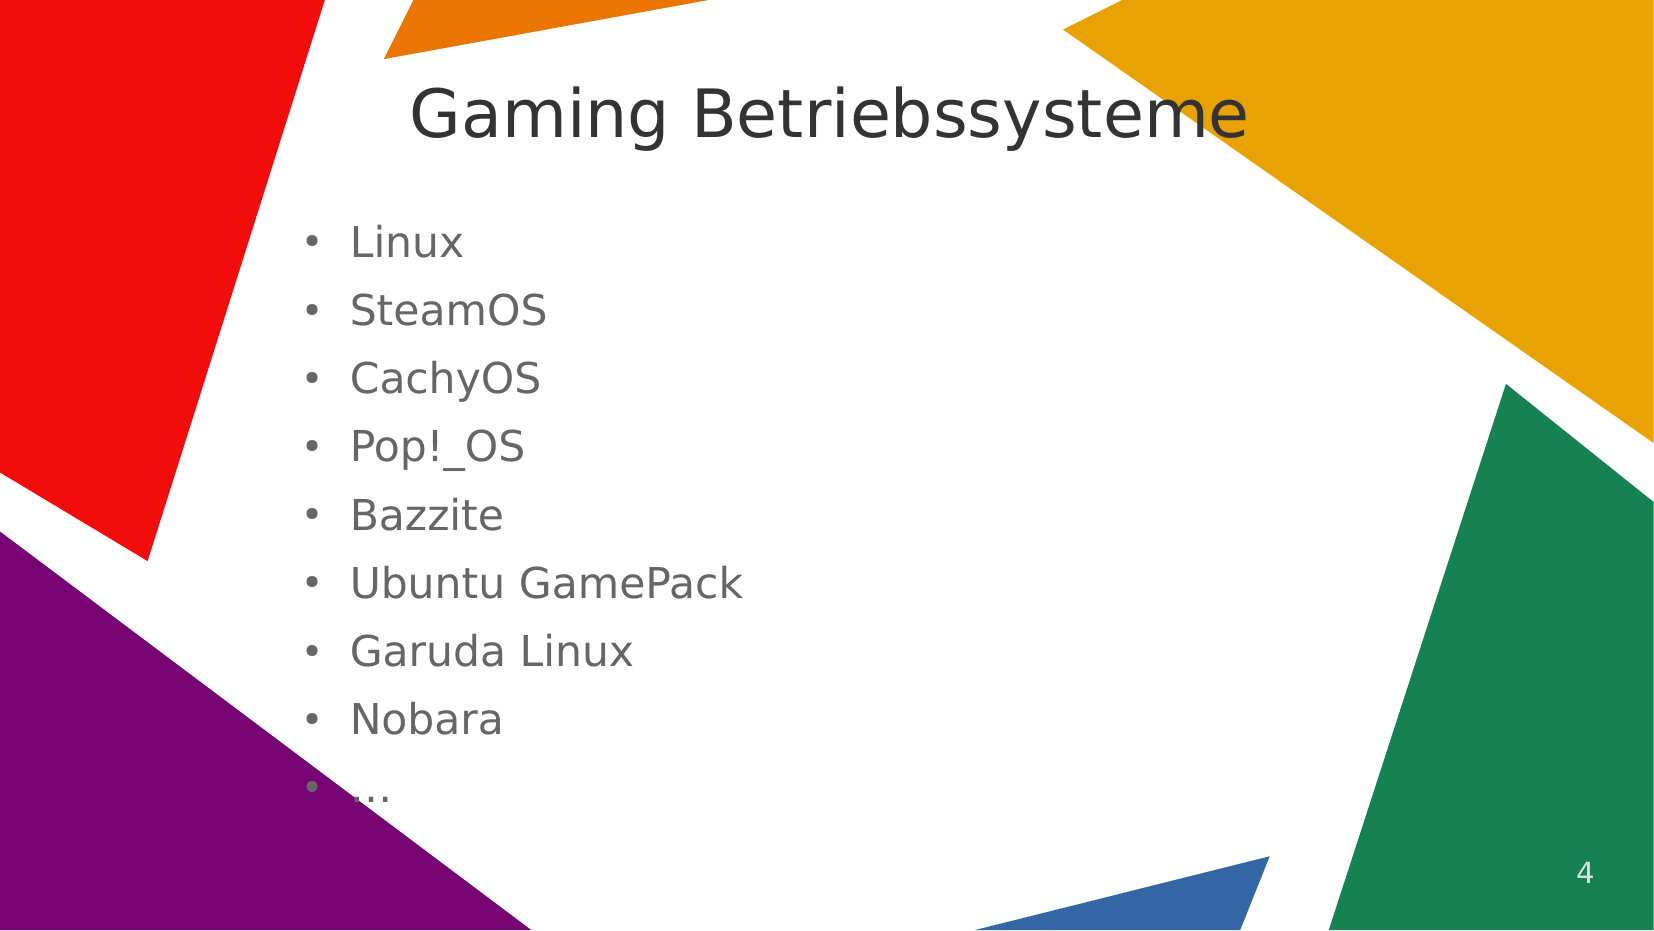

# Gaming Betriebssysteme
Linux
SteamOS
CachyOS
Pop!_OS
Bazzite
Ubuntu GamePack
Garuda Linux
Nobara
…
4